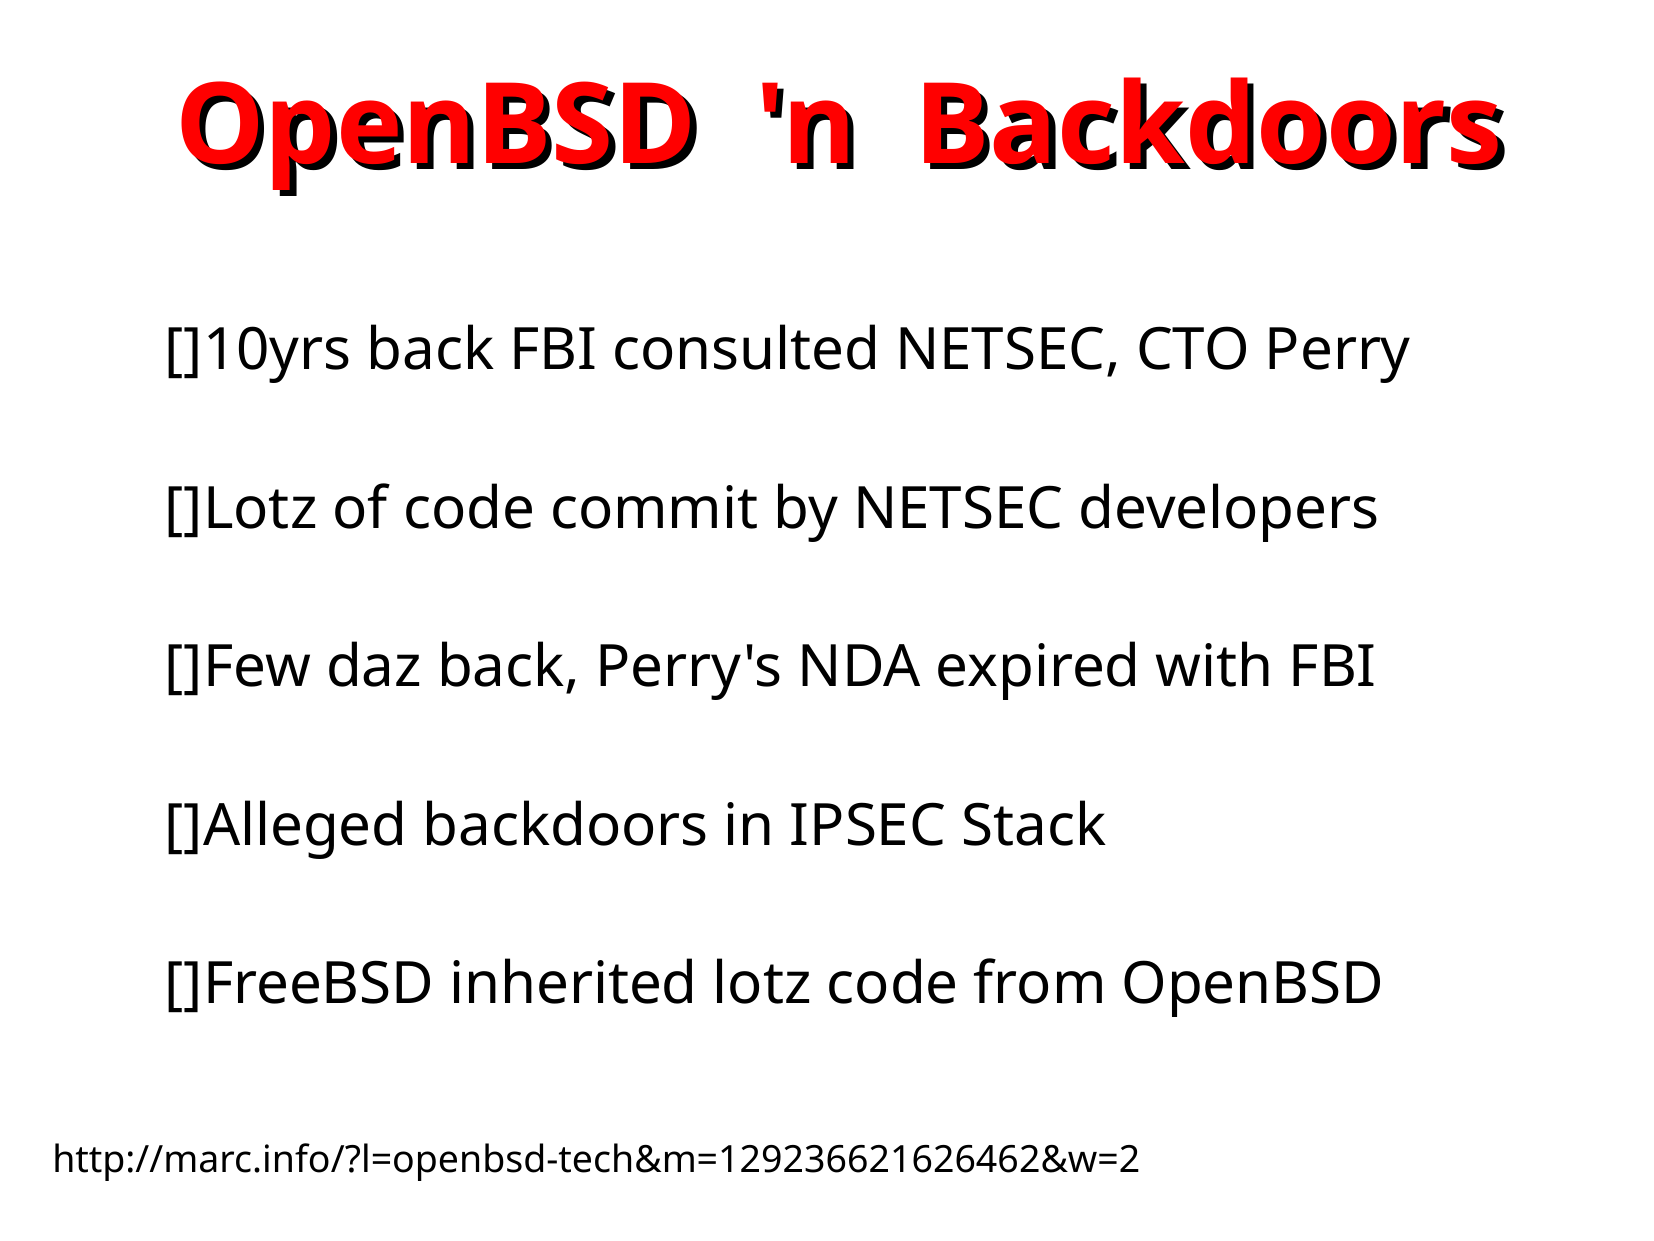

OpenBSD 'n Backdoors
[]10yrs back FBI consulted NETSEC, CTO Perry
[]Lotz of code commit by NETSEC developers
[]Few daz back, Perry's NDA expired with FBI
[]Alleged backdoors in IPSEC Stack
[]FreeBSD inherited lotz code from OpenBSD
http://marc.info/?l=openbsd-tech&m=129236621626462&w=2